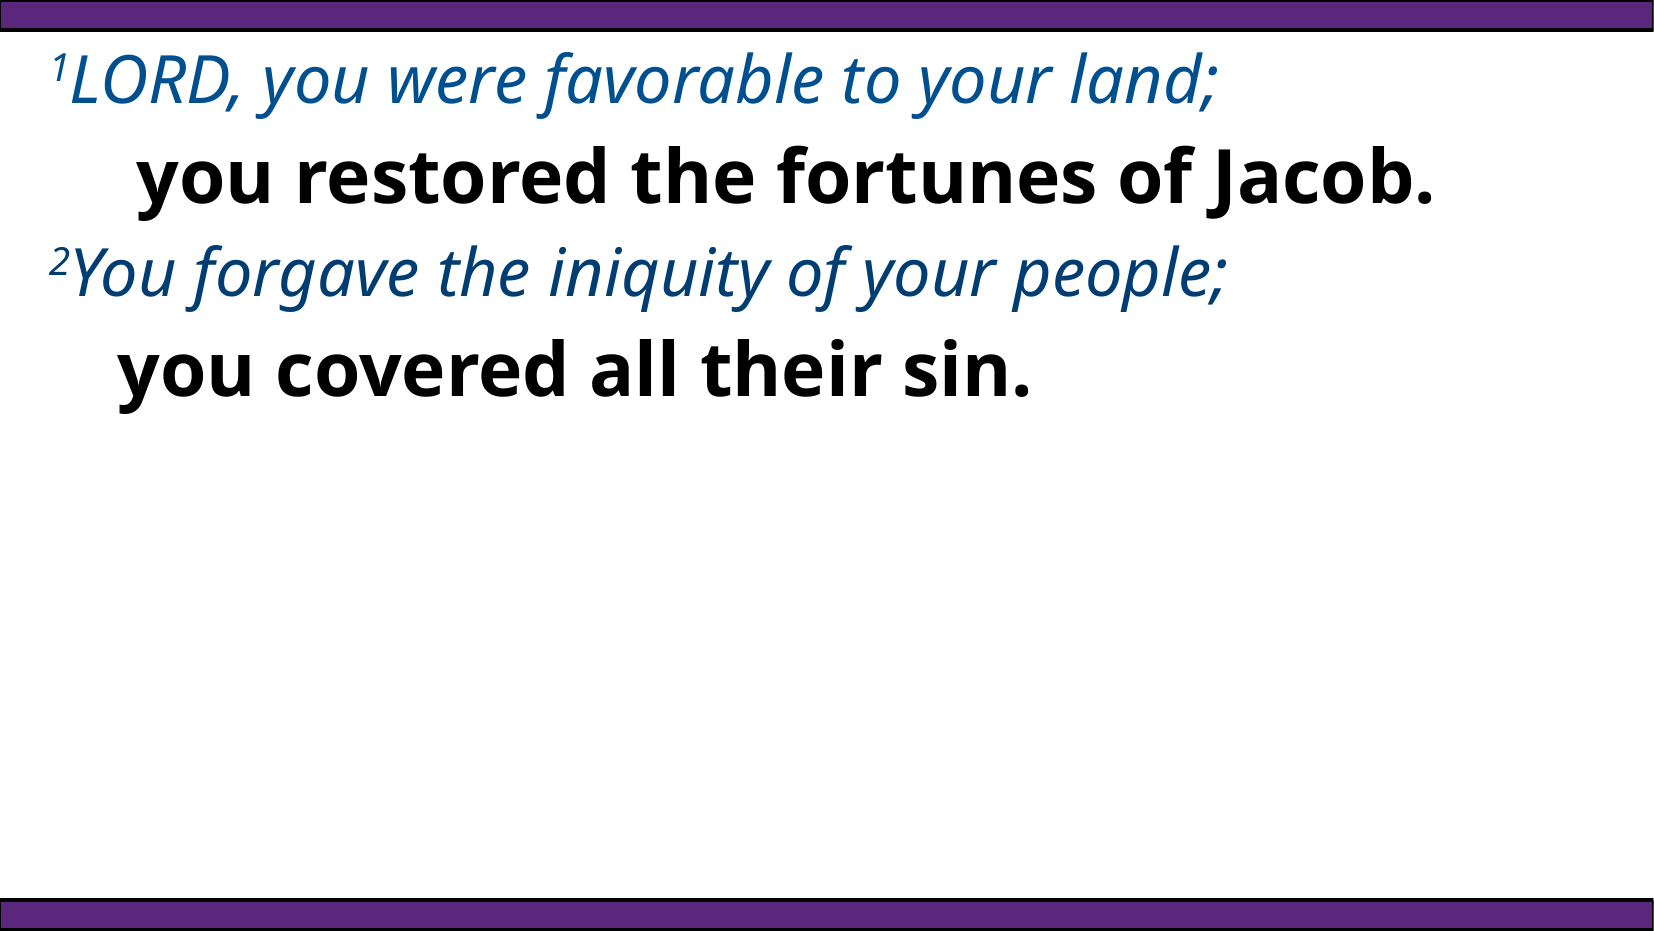

1LORD, you were favorable to your land;
 you restored the fortunes of Jacob.
2You forgave the iniquity of your people;
 you covered all their sin.